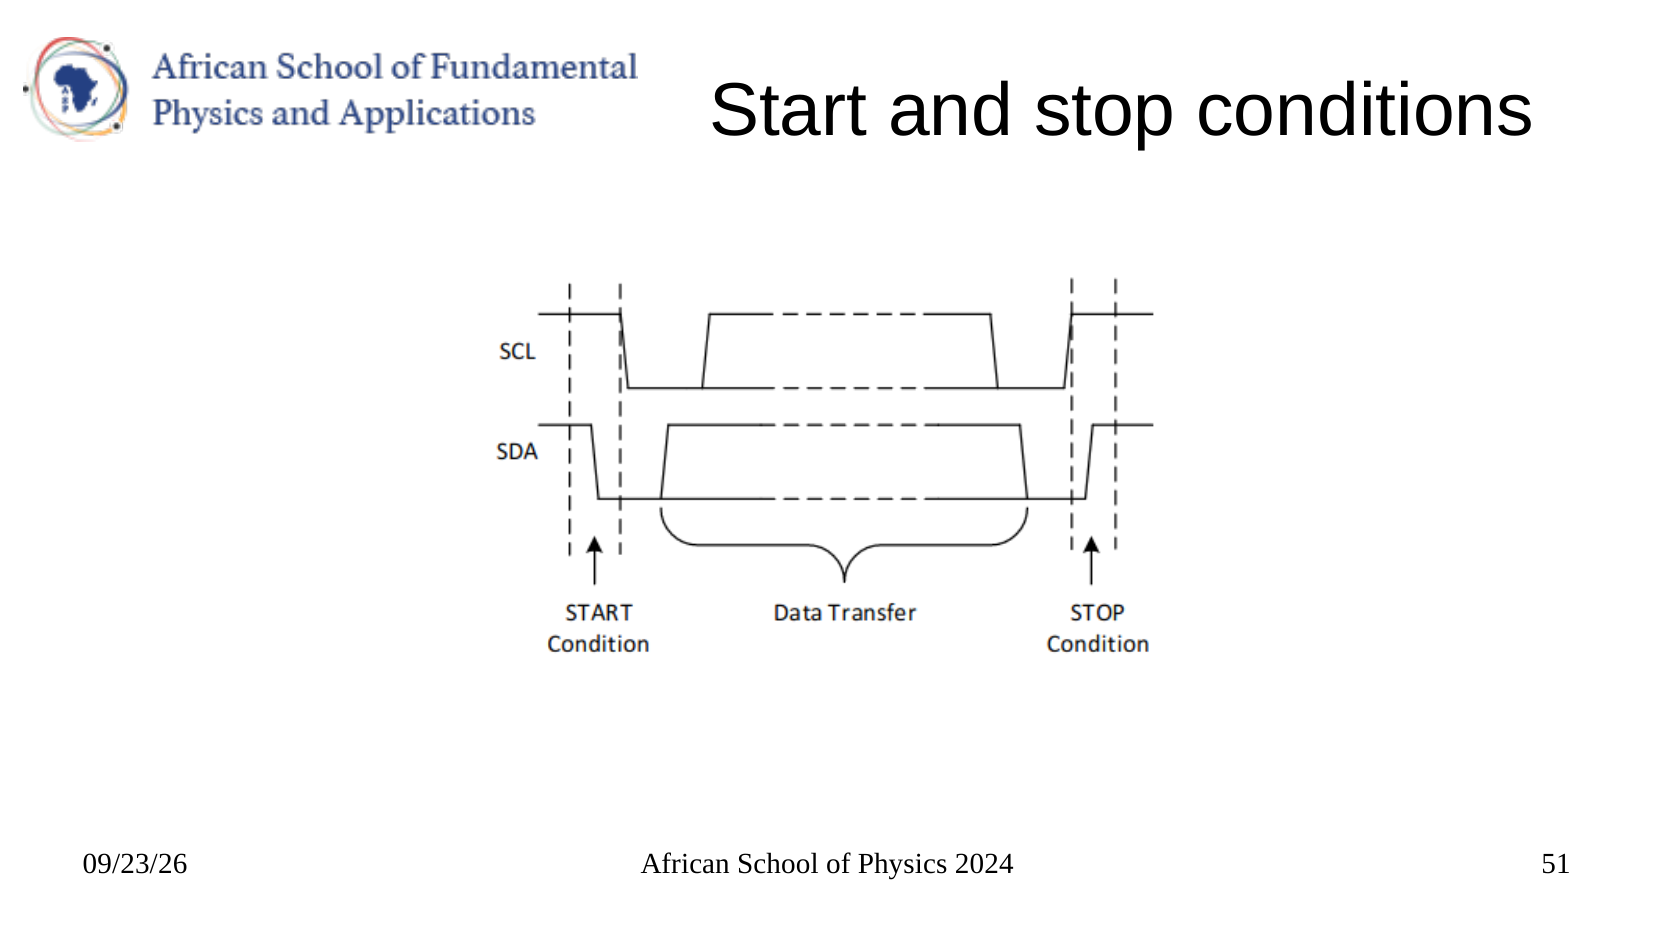

# Start and stop conditions
African School of Physics 2024
51